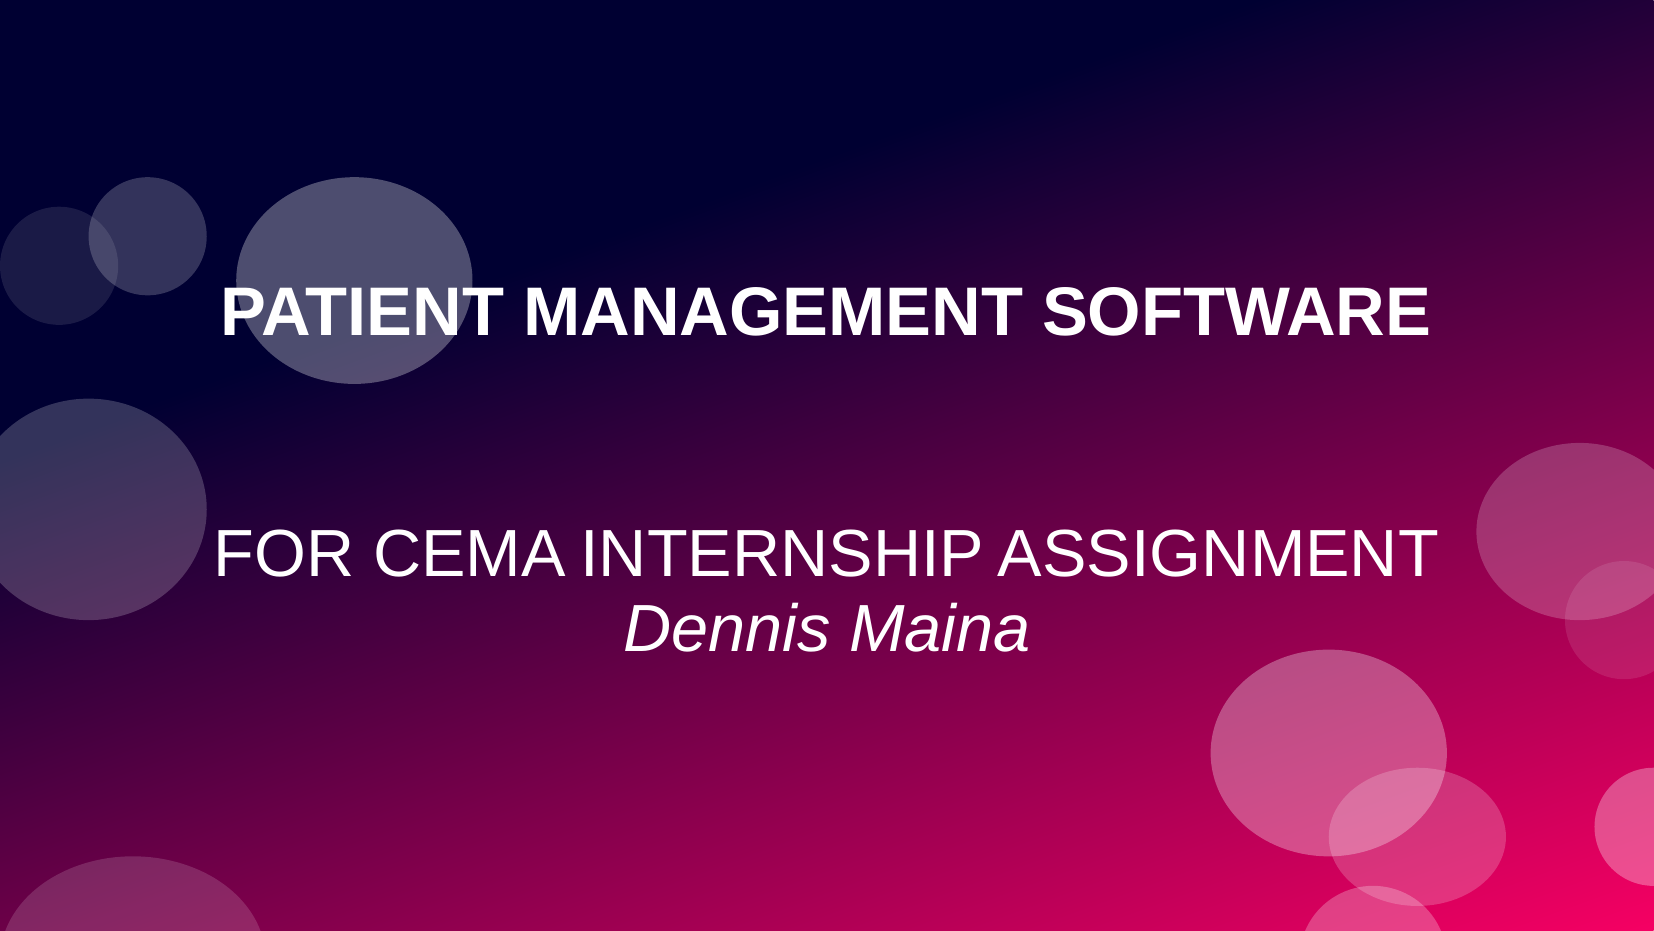

# PATIENT MANAGEMENT SOFTWARE
FOR CEMA INTERNSHIP ASSIGNMENT
Dennis Maina